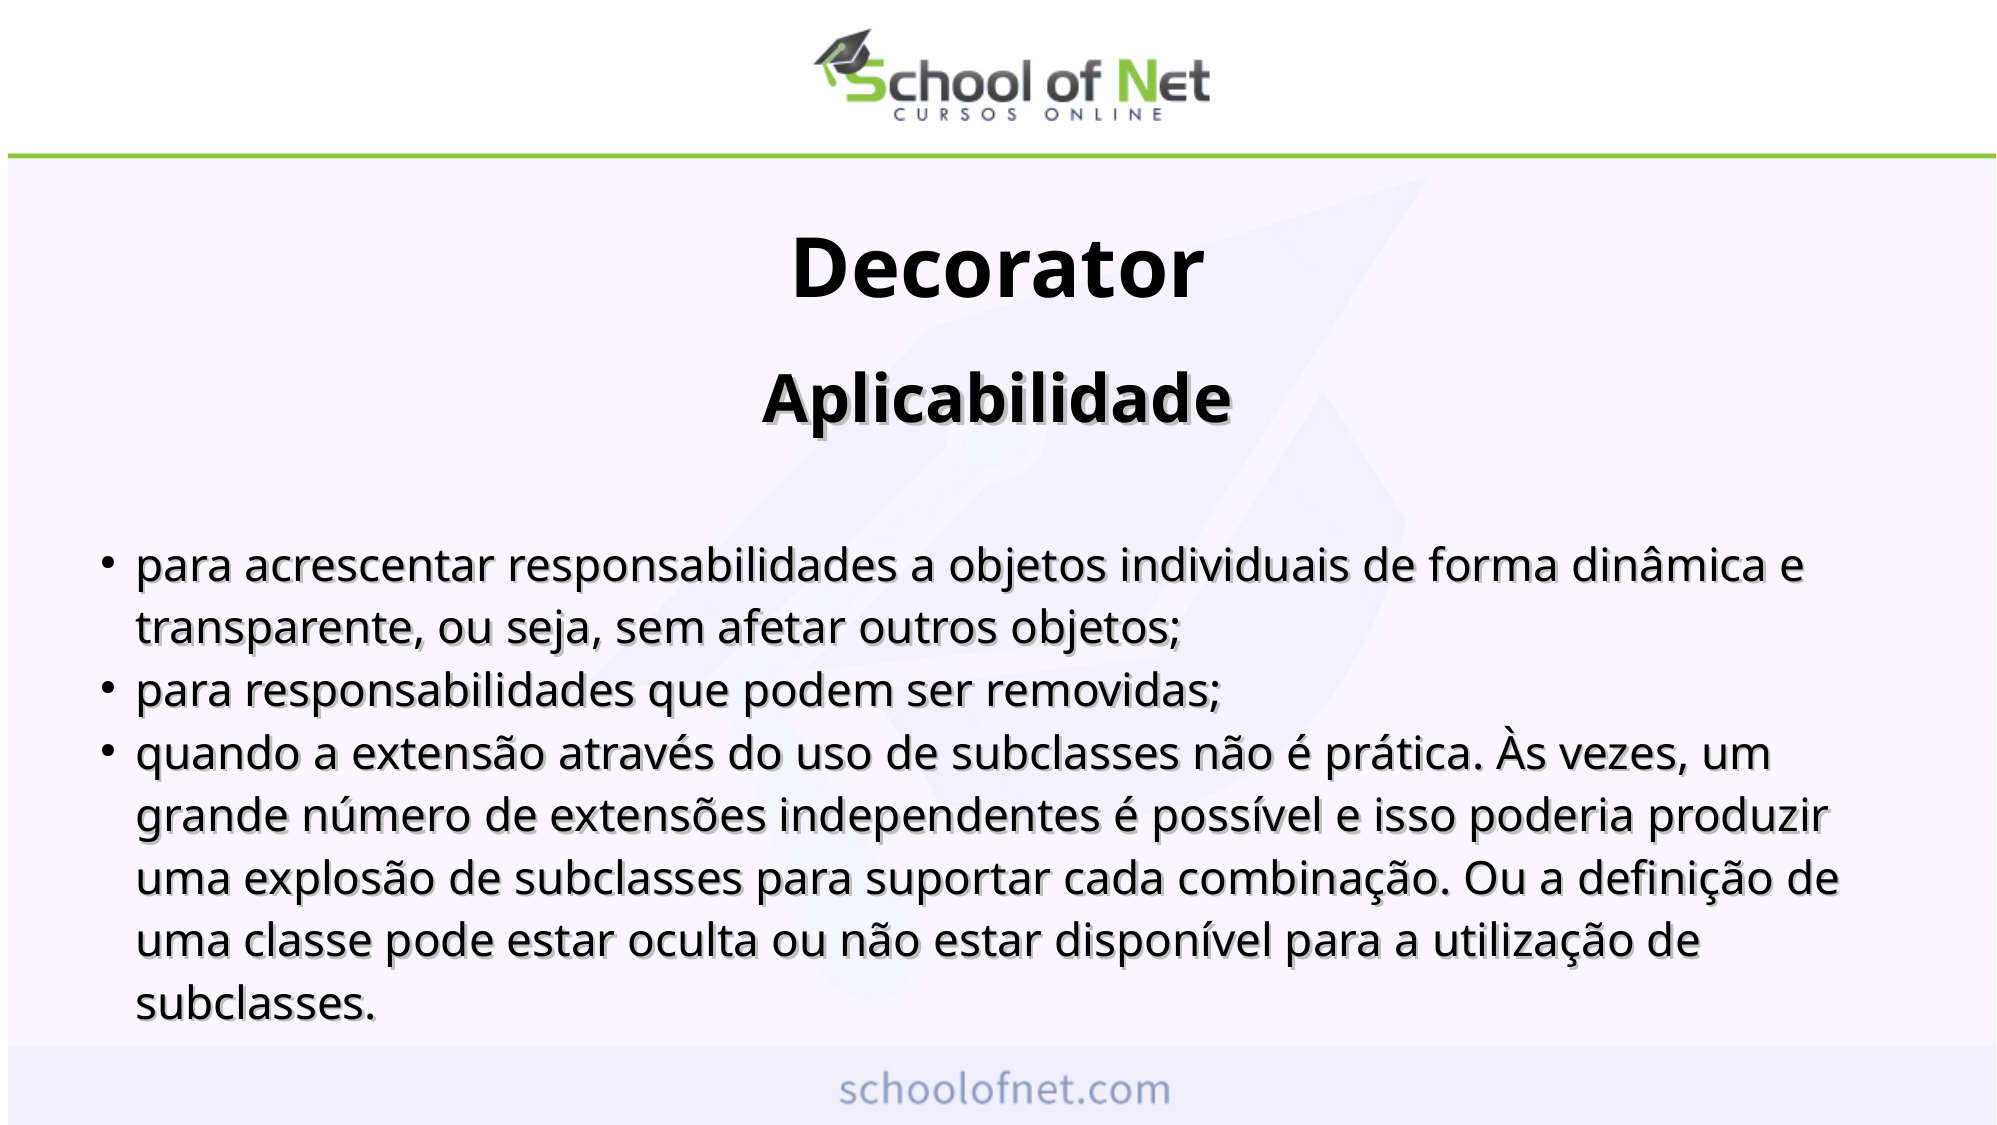

# Decorator
Aplicabilidade
para acrescentar responsabilidades a objetos individuais de forma dinâmica e transparente, ou seja, sem afetar outros objetos;
para responsabilidades que podem ser removidas;
quando a extensão através do uso de subclasses não é prática. Às vezes, um grande número de extensões independentes é possível e isso poderia produzir uma explosão de subclasses para suportar cada combinação. Ou a definição de uma classe pode estar oculta ou não estar disponível para a utilização de subclasses.